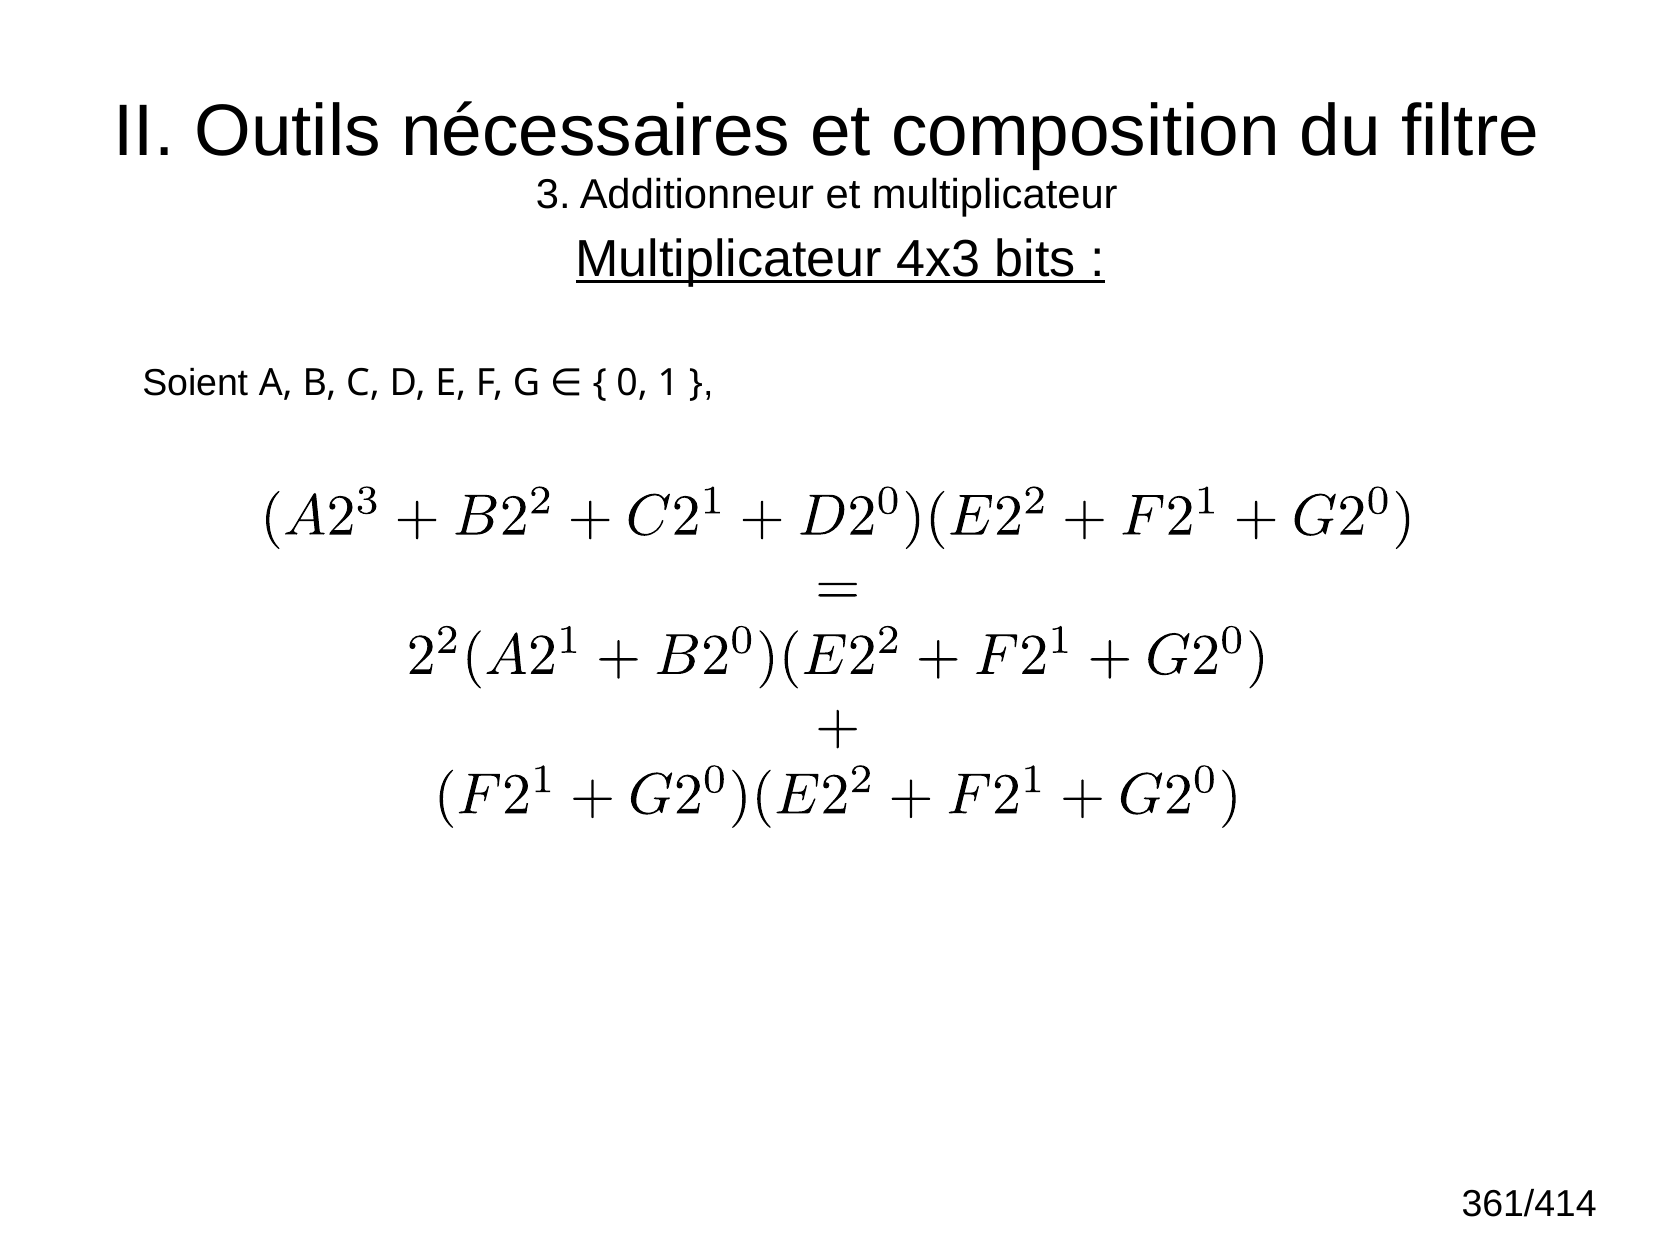

# II. Outils nécessaires et composition du filtre 3. Additionneur et multiplicateur
Multiplicateur 4x3 bits :
Soient A, B, C, D, E, F, G ∈ { 0, 1 },